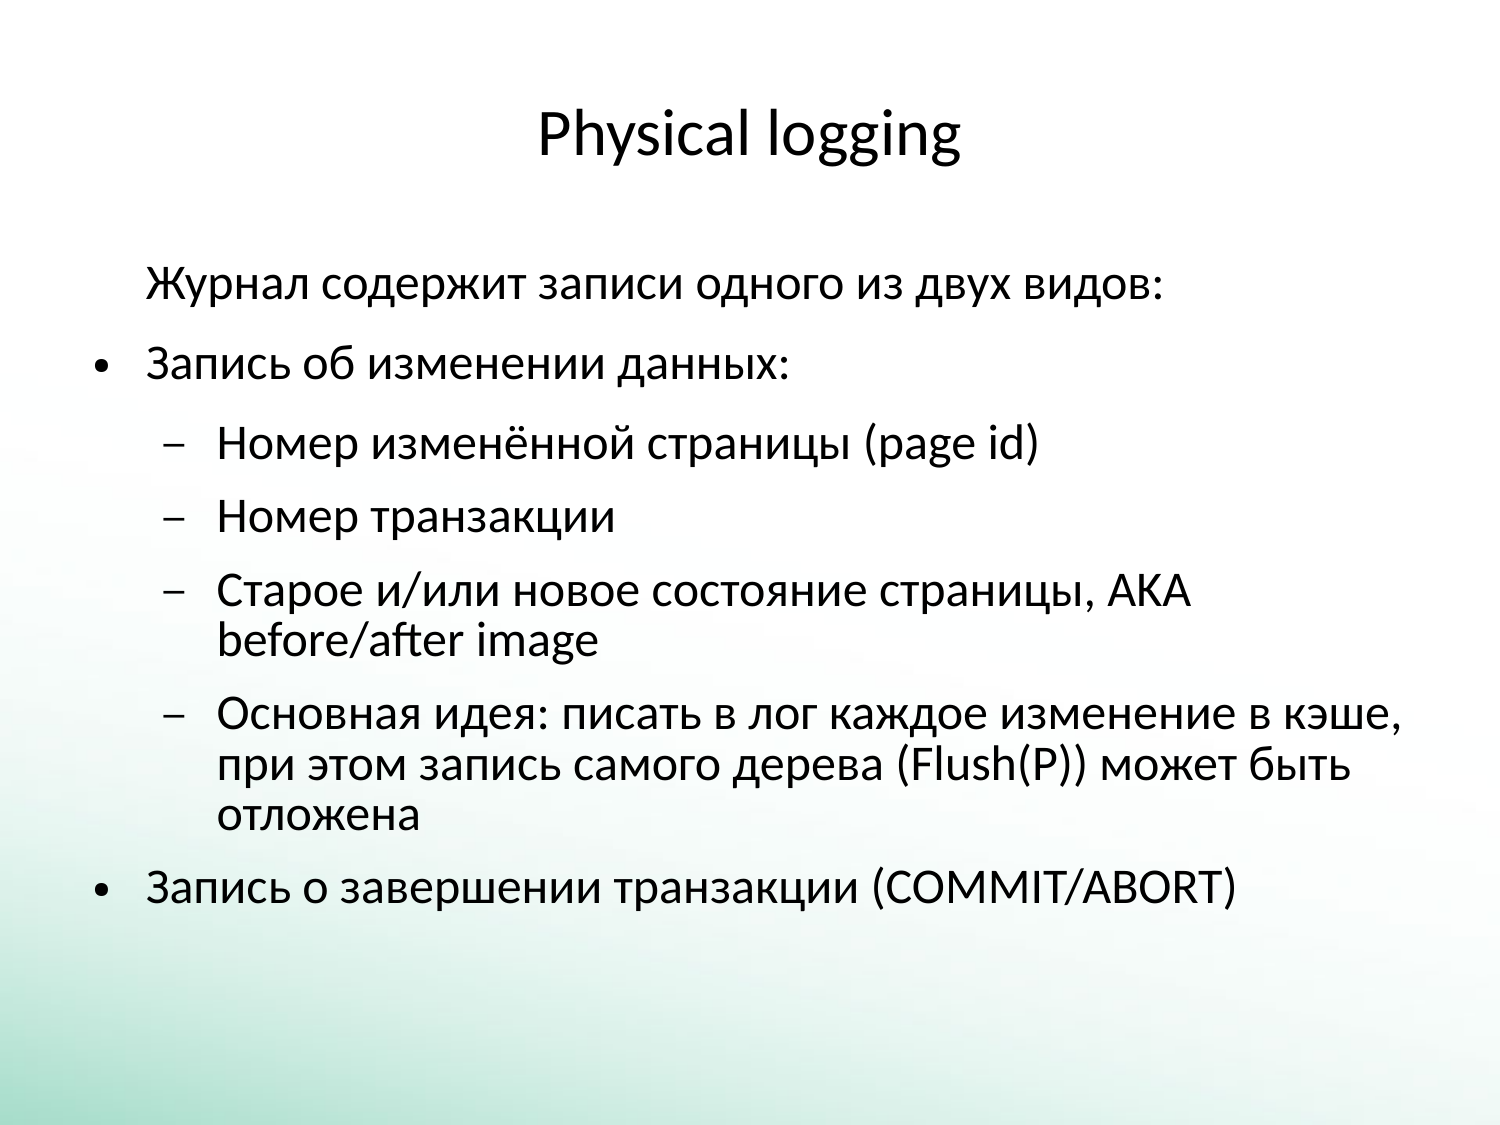

# Physical logging
Журнал содержит записи одного из двух видов:
Запись об изменении данных:
Номер изменённой страницы (page id)
Номер транзакции
Старое и/или новое состояние страницы, AKA before/after image
Основная идея: писать в лог каждое изменение в кэше, при этом запись самого дерева (Flush(P)) может быть отложена
Запись о завершении транзакции (COMMIT/ABORT)